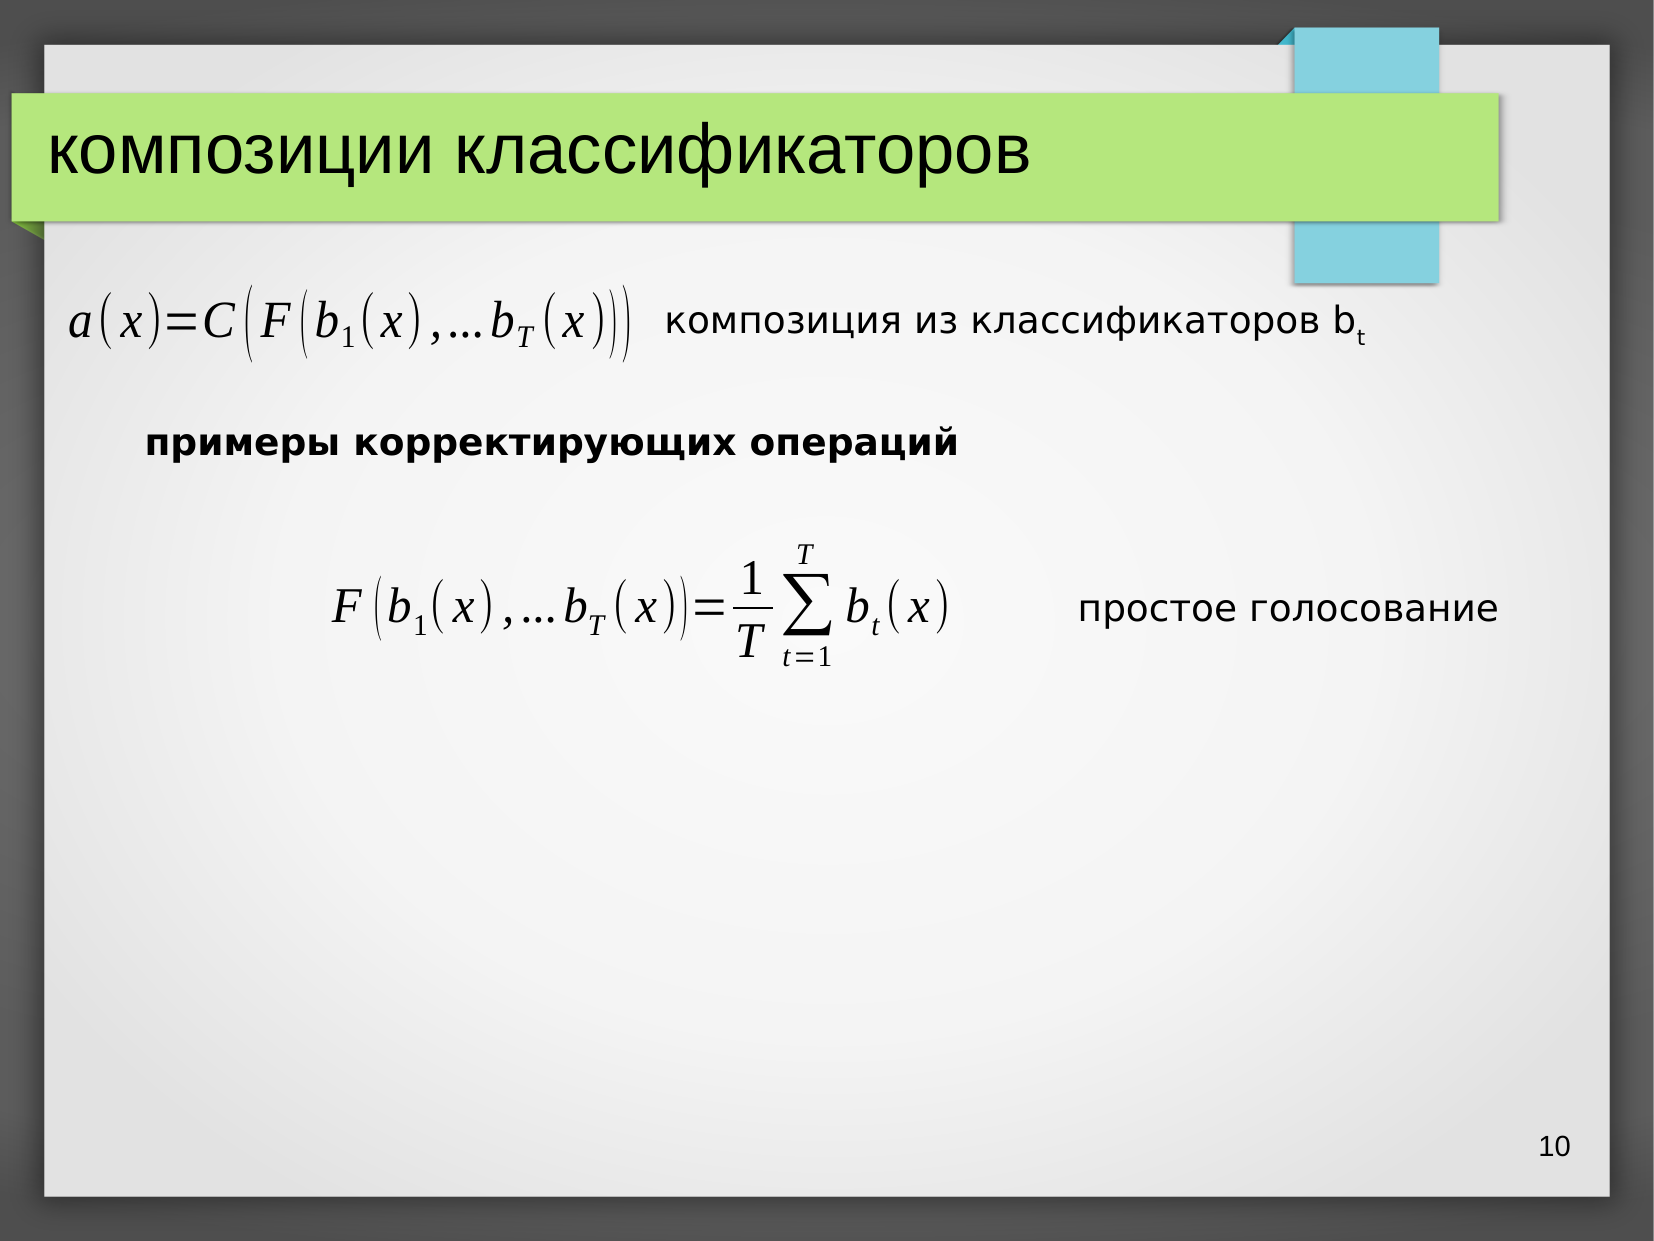

# композиции классификаторов
композиция из классификаторов bt
примеры корректирующих операций
простое голосование
10